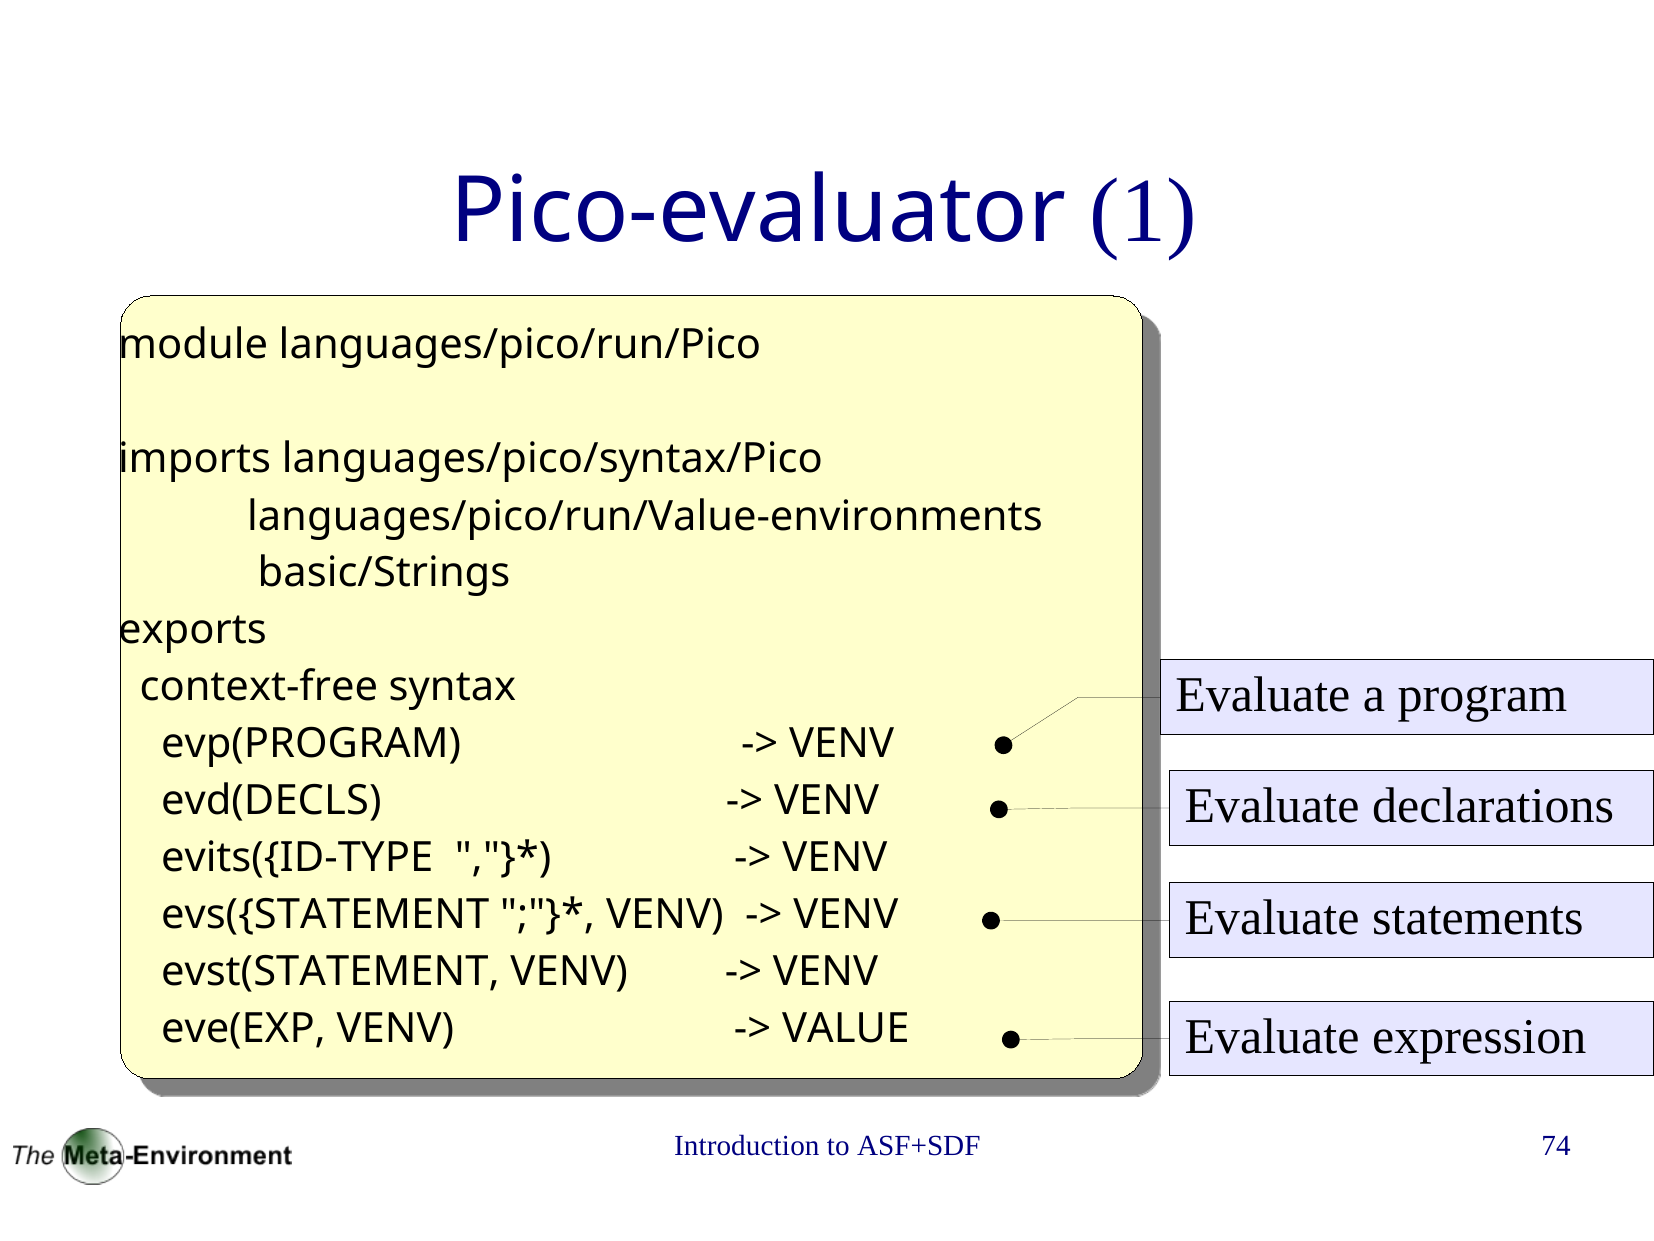

# Pico-evaluator (1)
module languages/pico/run/Pico
imports languages/pico/syntax/Pico
 languages/pico/run/Value-environments
 basic/Strings
exports
 context-free syntax
 evp(PROGRAM) -> VENV
 evd(DECLS) -> VENV
 evits({ID-TYPE ","}*) -> VENV
 evs({STATEMENT ";"}*, VENV) -> VENV
 evst(STATEMENT, VENV) -> VENV
 eve(EXP, VENV) -> VALUE
74